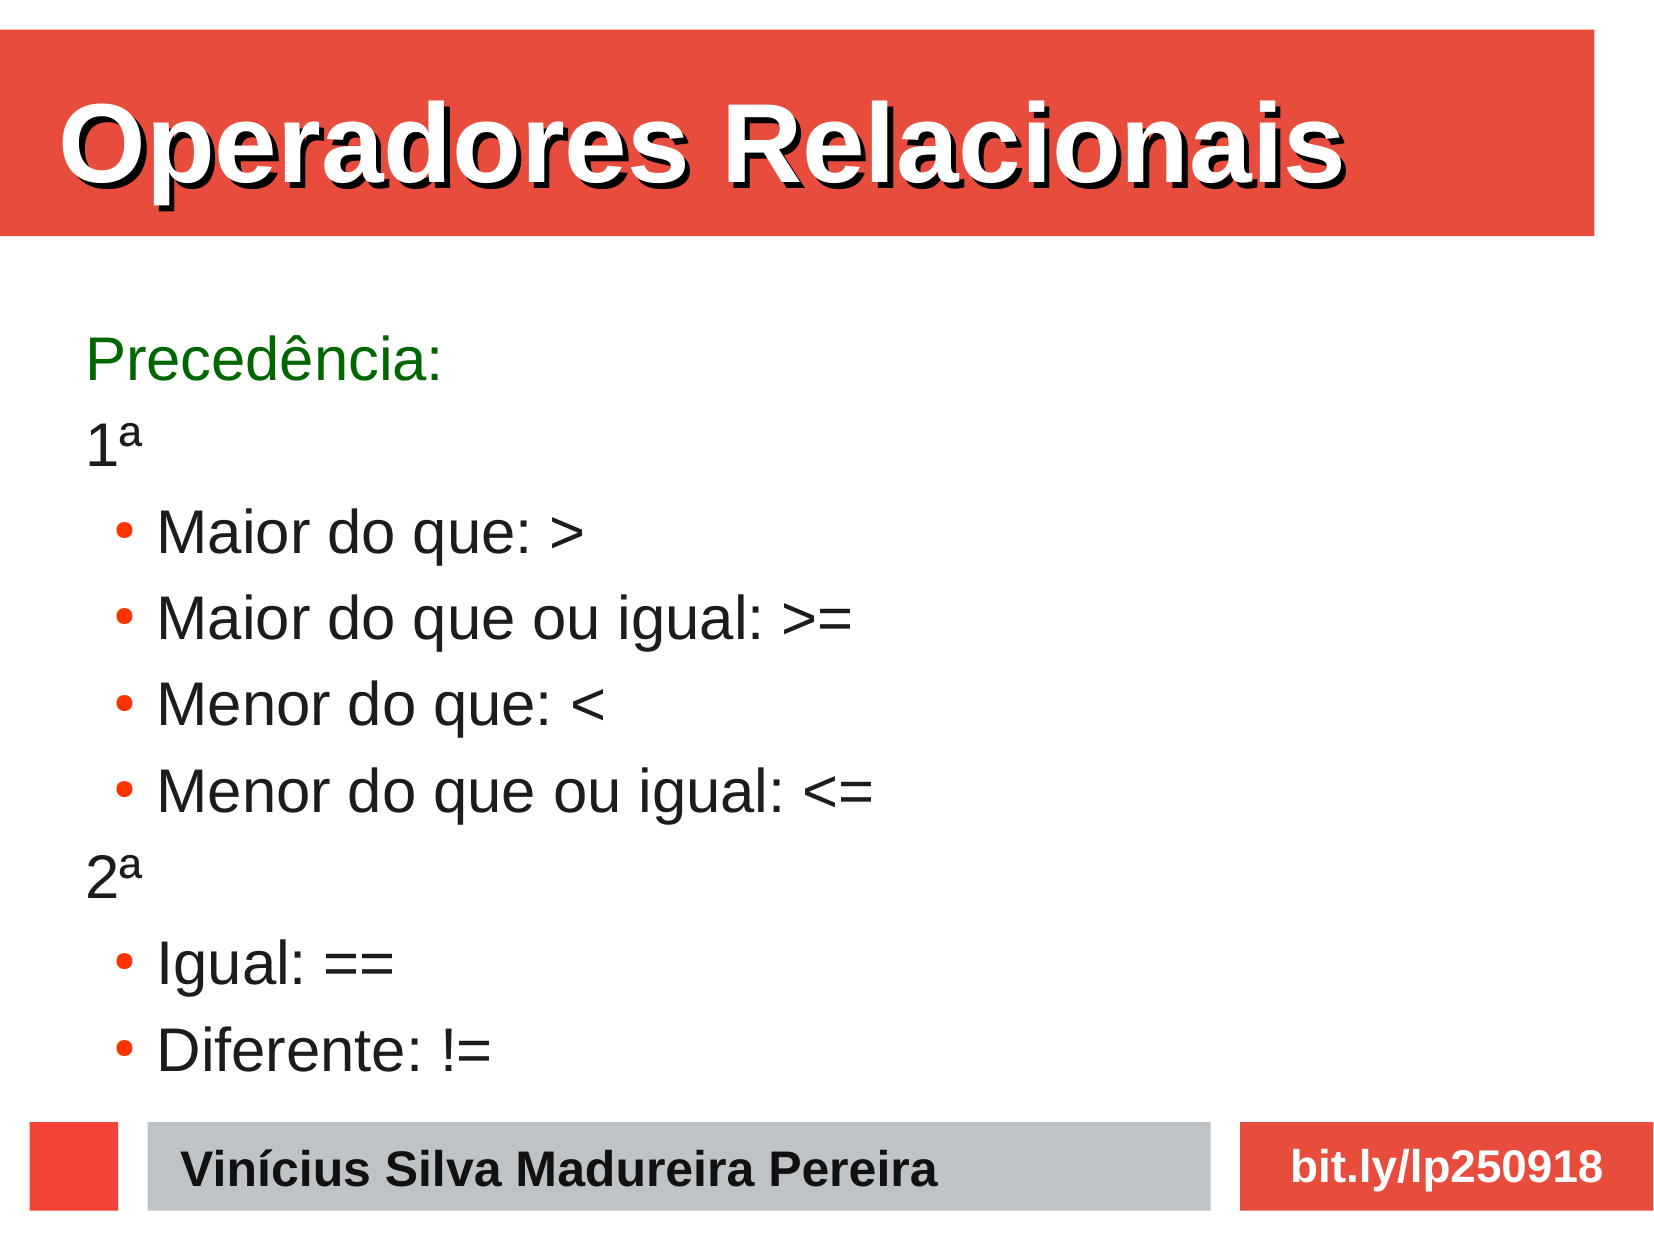

# Operadores Relacionais
Precedência:
1ª
 Maior do que: >
 Maior do que ou igual: >=
 Menor do que: <
 Menor do que ou igual: <=
2ª
 Igual: ==
 Diferente: !=
Vinícius Silva Madureira Pereira
bit.ly/lp250918